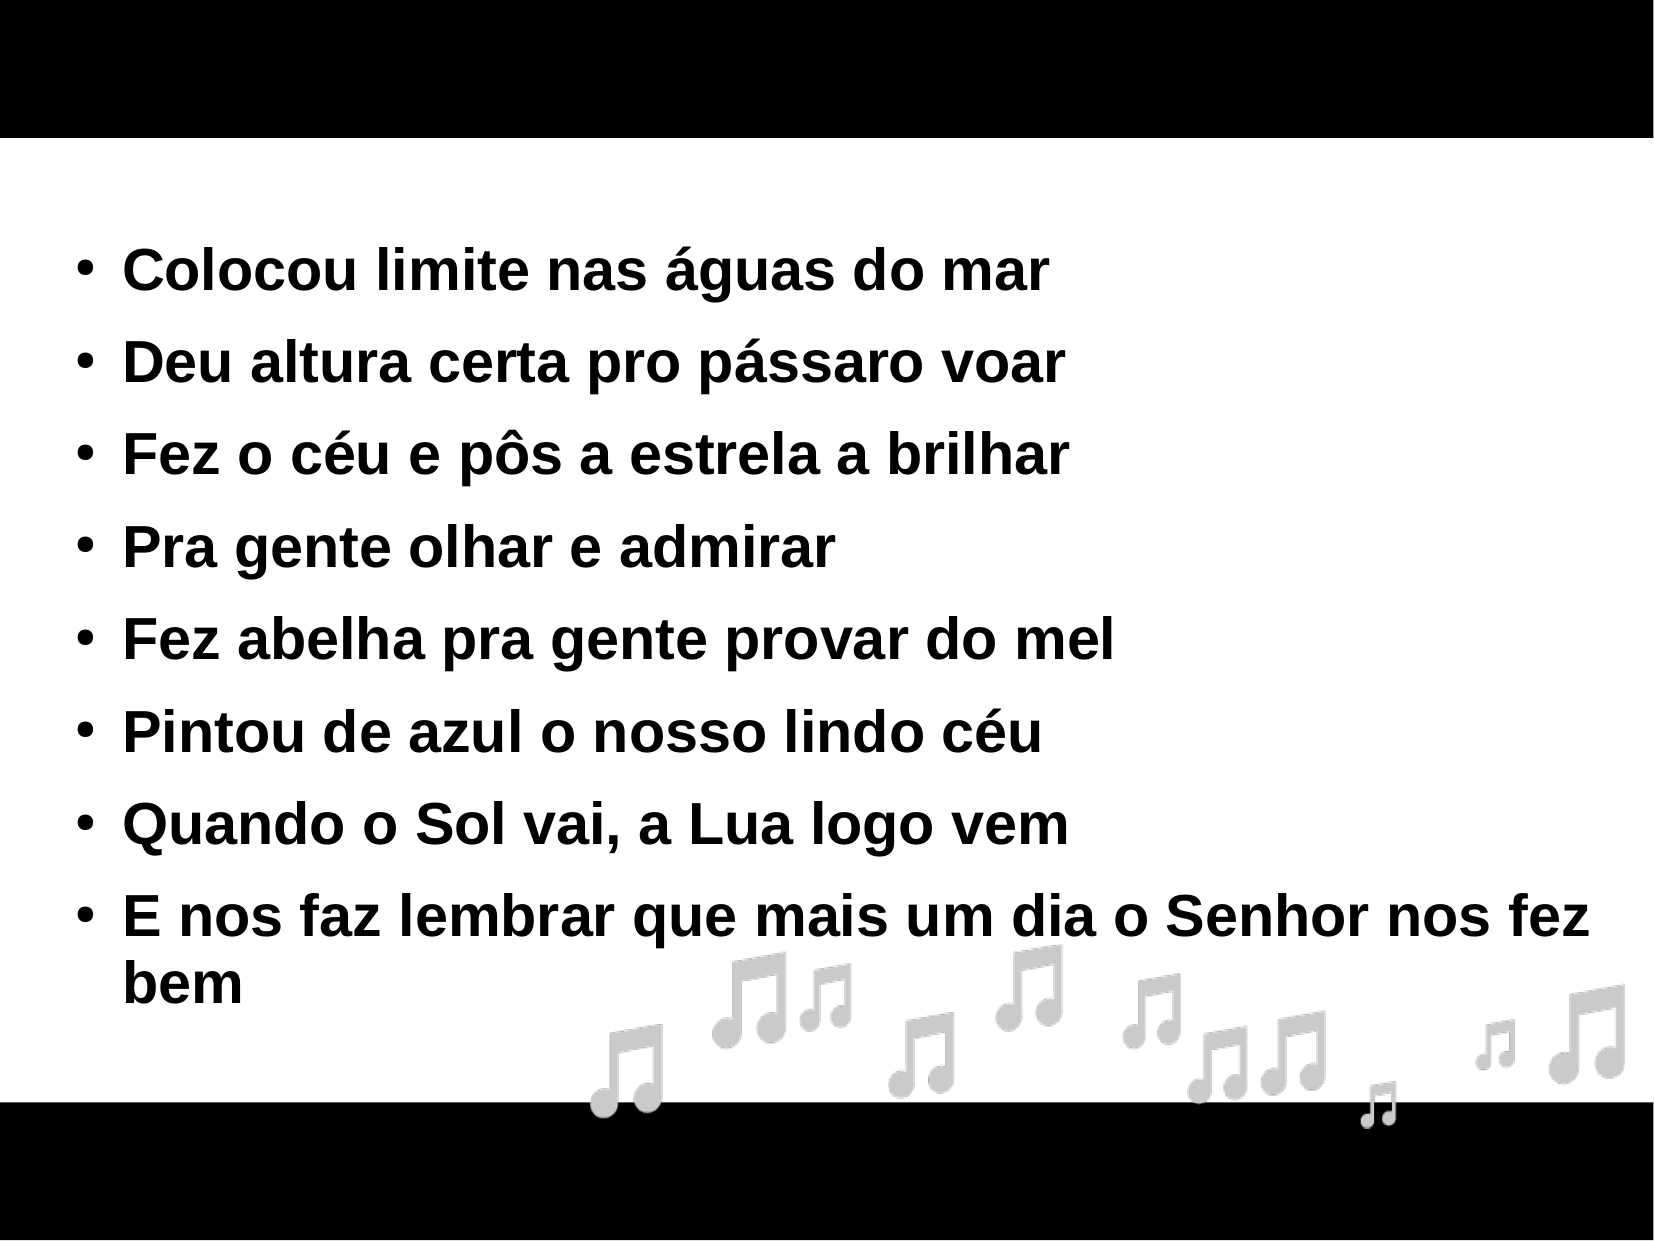

# Colocou limite nas águas do mar
Deu altura certa pro pássaro voar
Fez o céu e pôs a estrela a brilhar
Pra gente olhar e admirar
Fez abelha pra gente provar do mel
Pintou de azul o nosso lindo céu
Quando o Sol vai, a Lua logo vem
E nos faz lembrar que mais um dia o Senhor nos fez bem